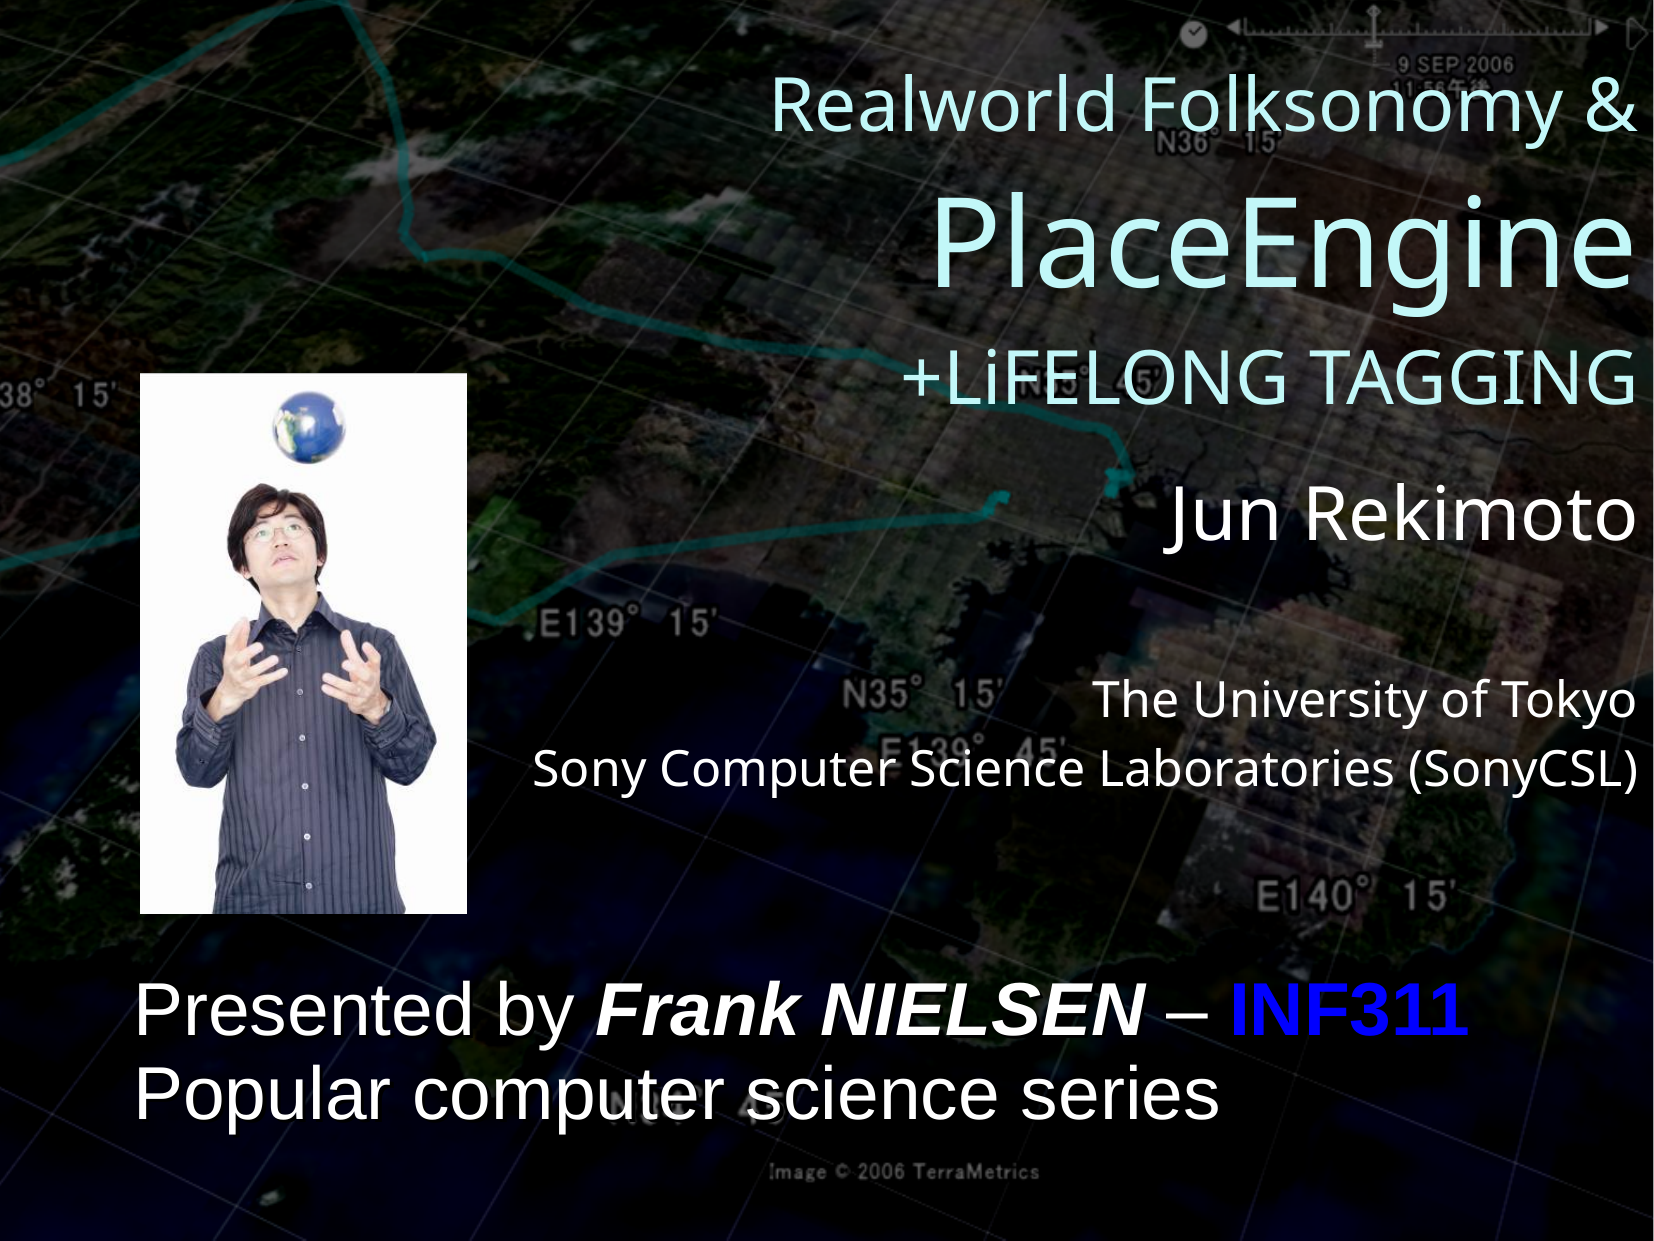

Realworld Folksonomy &
PlaceEngine
+LiFELONG TAGGING
Jun Rekimoto
The University of Tokyo
Sony Computer Science Laboratories (SonyCSL)‏
Presented by Frank NIELSEN – INF311
Popular computer science series